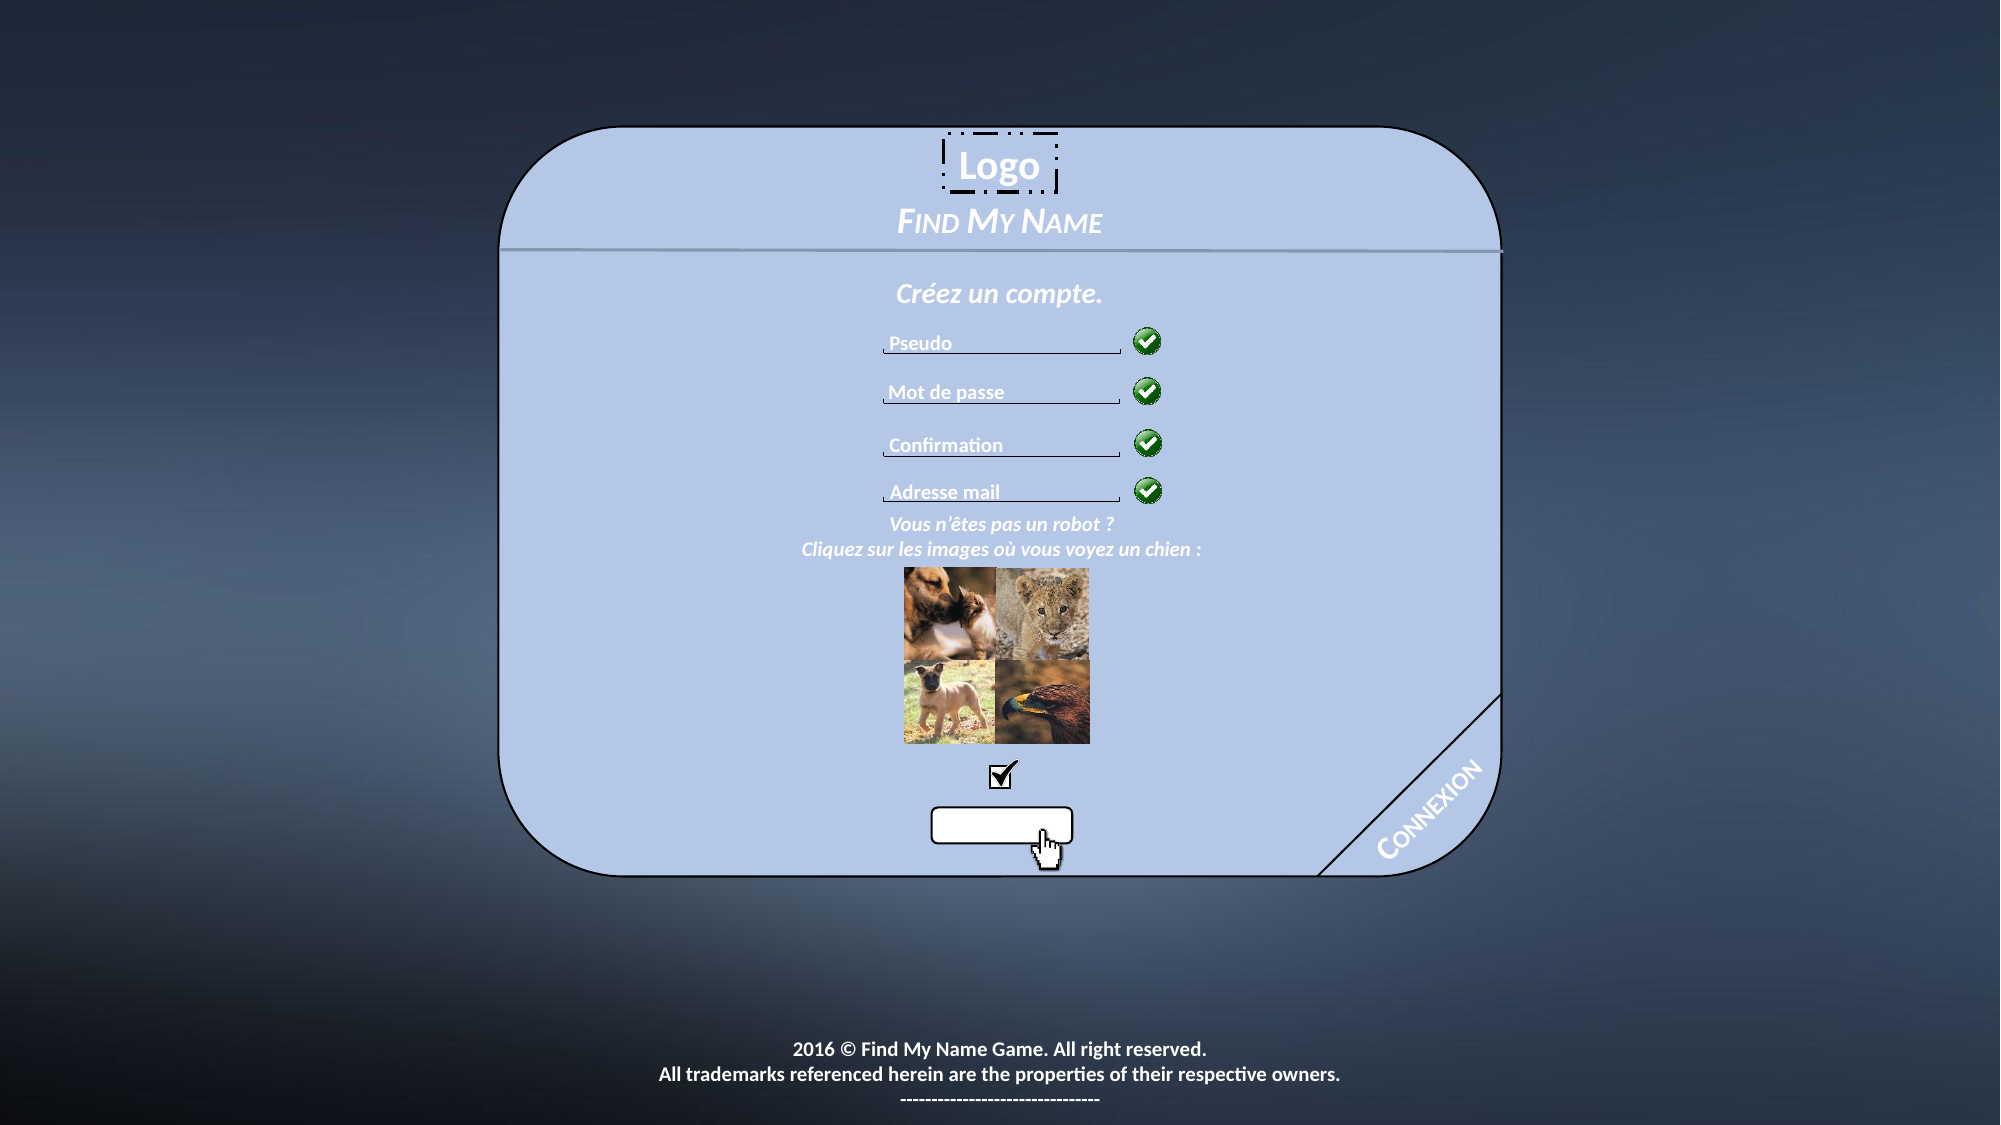

Logo
FIND MY NAME
Créez un compte.
Pseudo
Mot de passe
Confirmation
Adresse mail
Vous n’êtes pas un robot ?
Cliquez sur les images où vous voyez un chien :
CONNEXION
Inscription
2016 © Find My Name Game. All right reserved.
All trademarks referenced herein are the properties of their respective owners.
--------------------------------